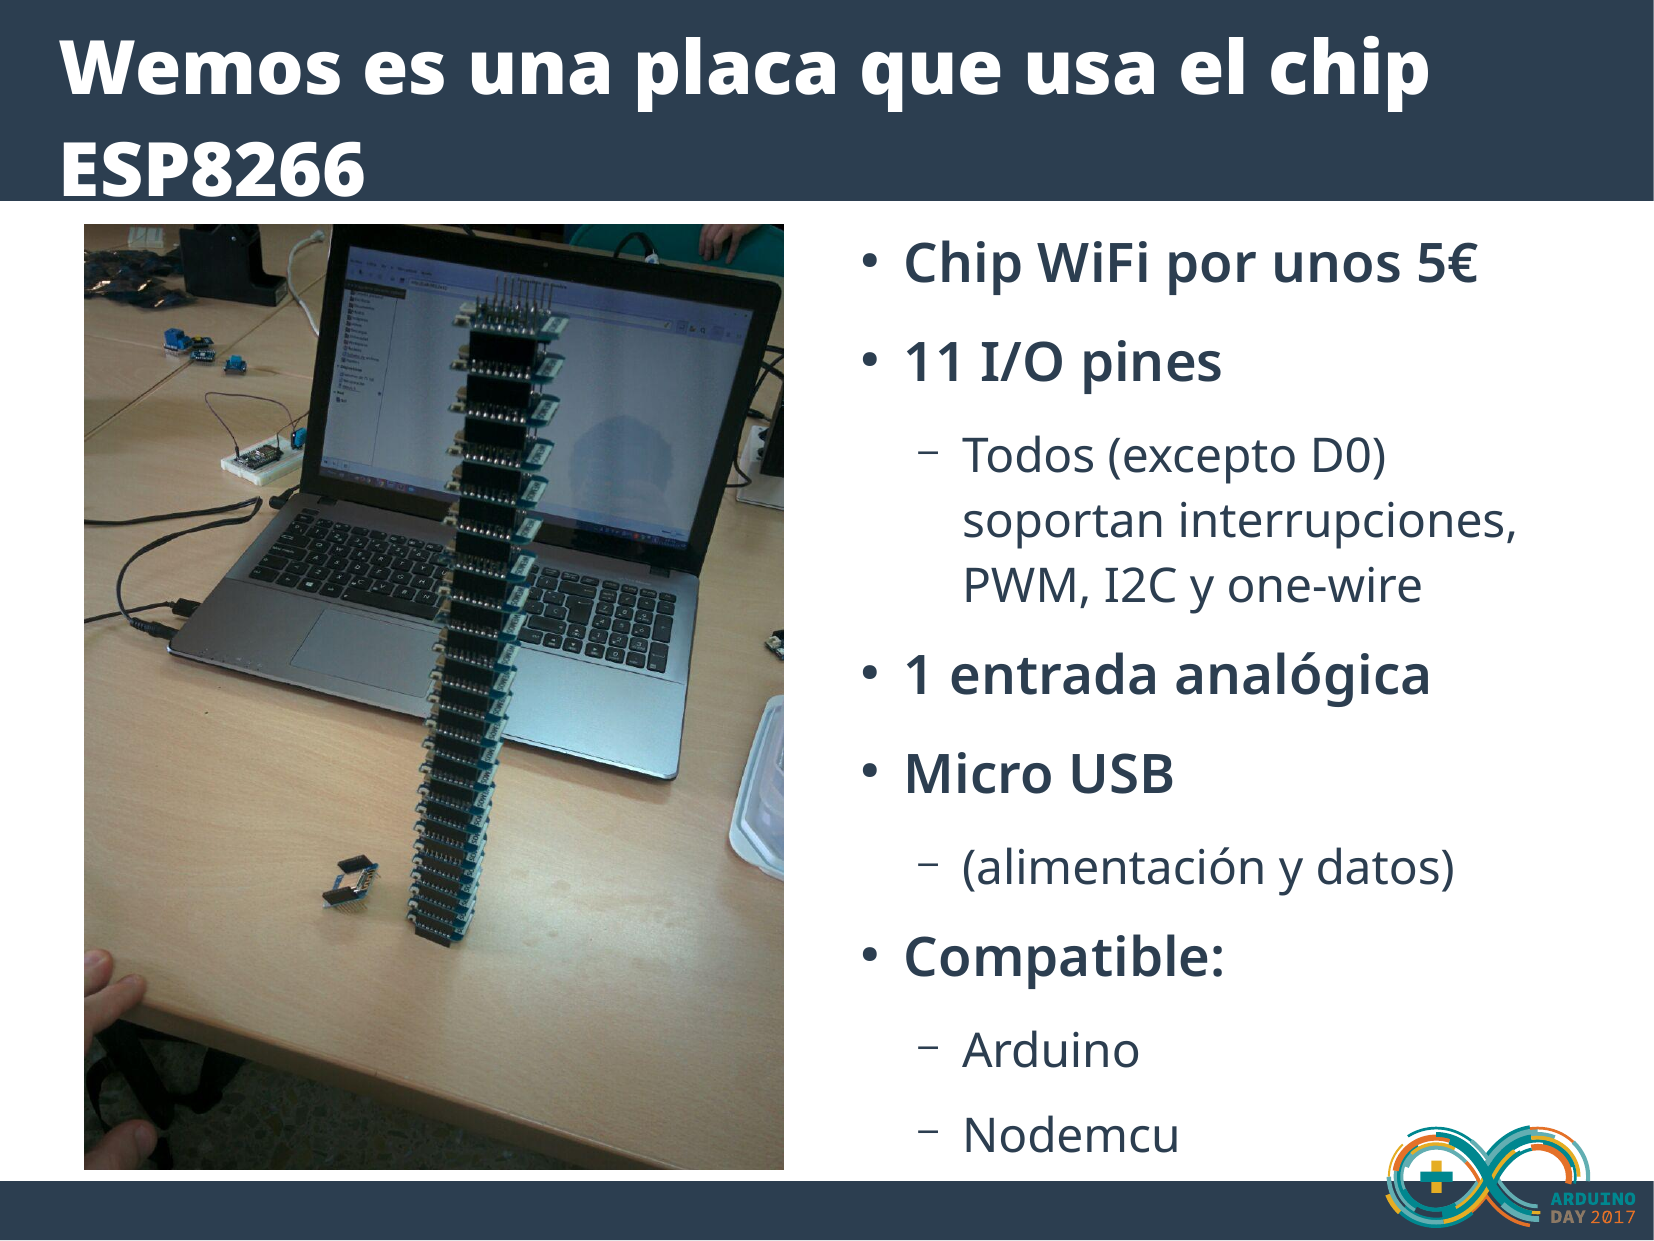

# Wemos es una placa que usa el chip ESP8266
Chip WiFi por unos 5€
11 I/O pines
Todos (excepto D0) soportan interrupciones, PWM, I2C y one-wire
1 entrada analógica
Micro USB
(alimentación y datos)
Compatible:
Arduino
Nodemcu